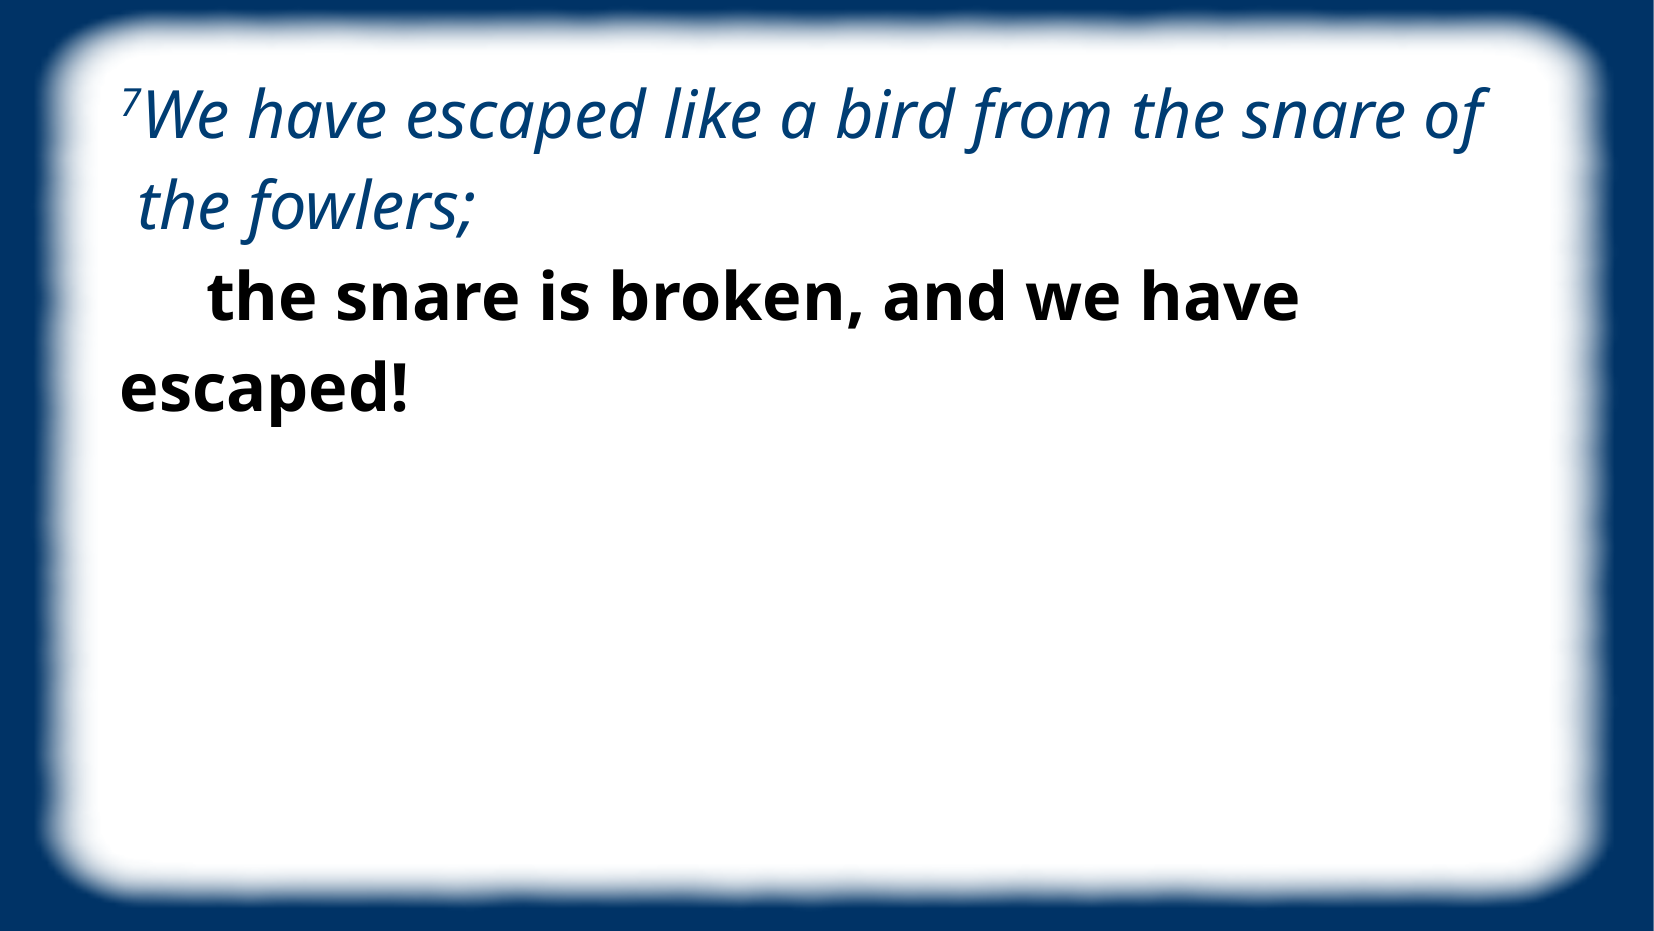

7We have escaped like a bird from the snare of
 the fowlers;
 the snare is broken, and we have escaped!